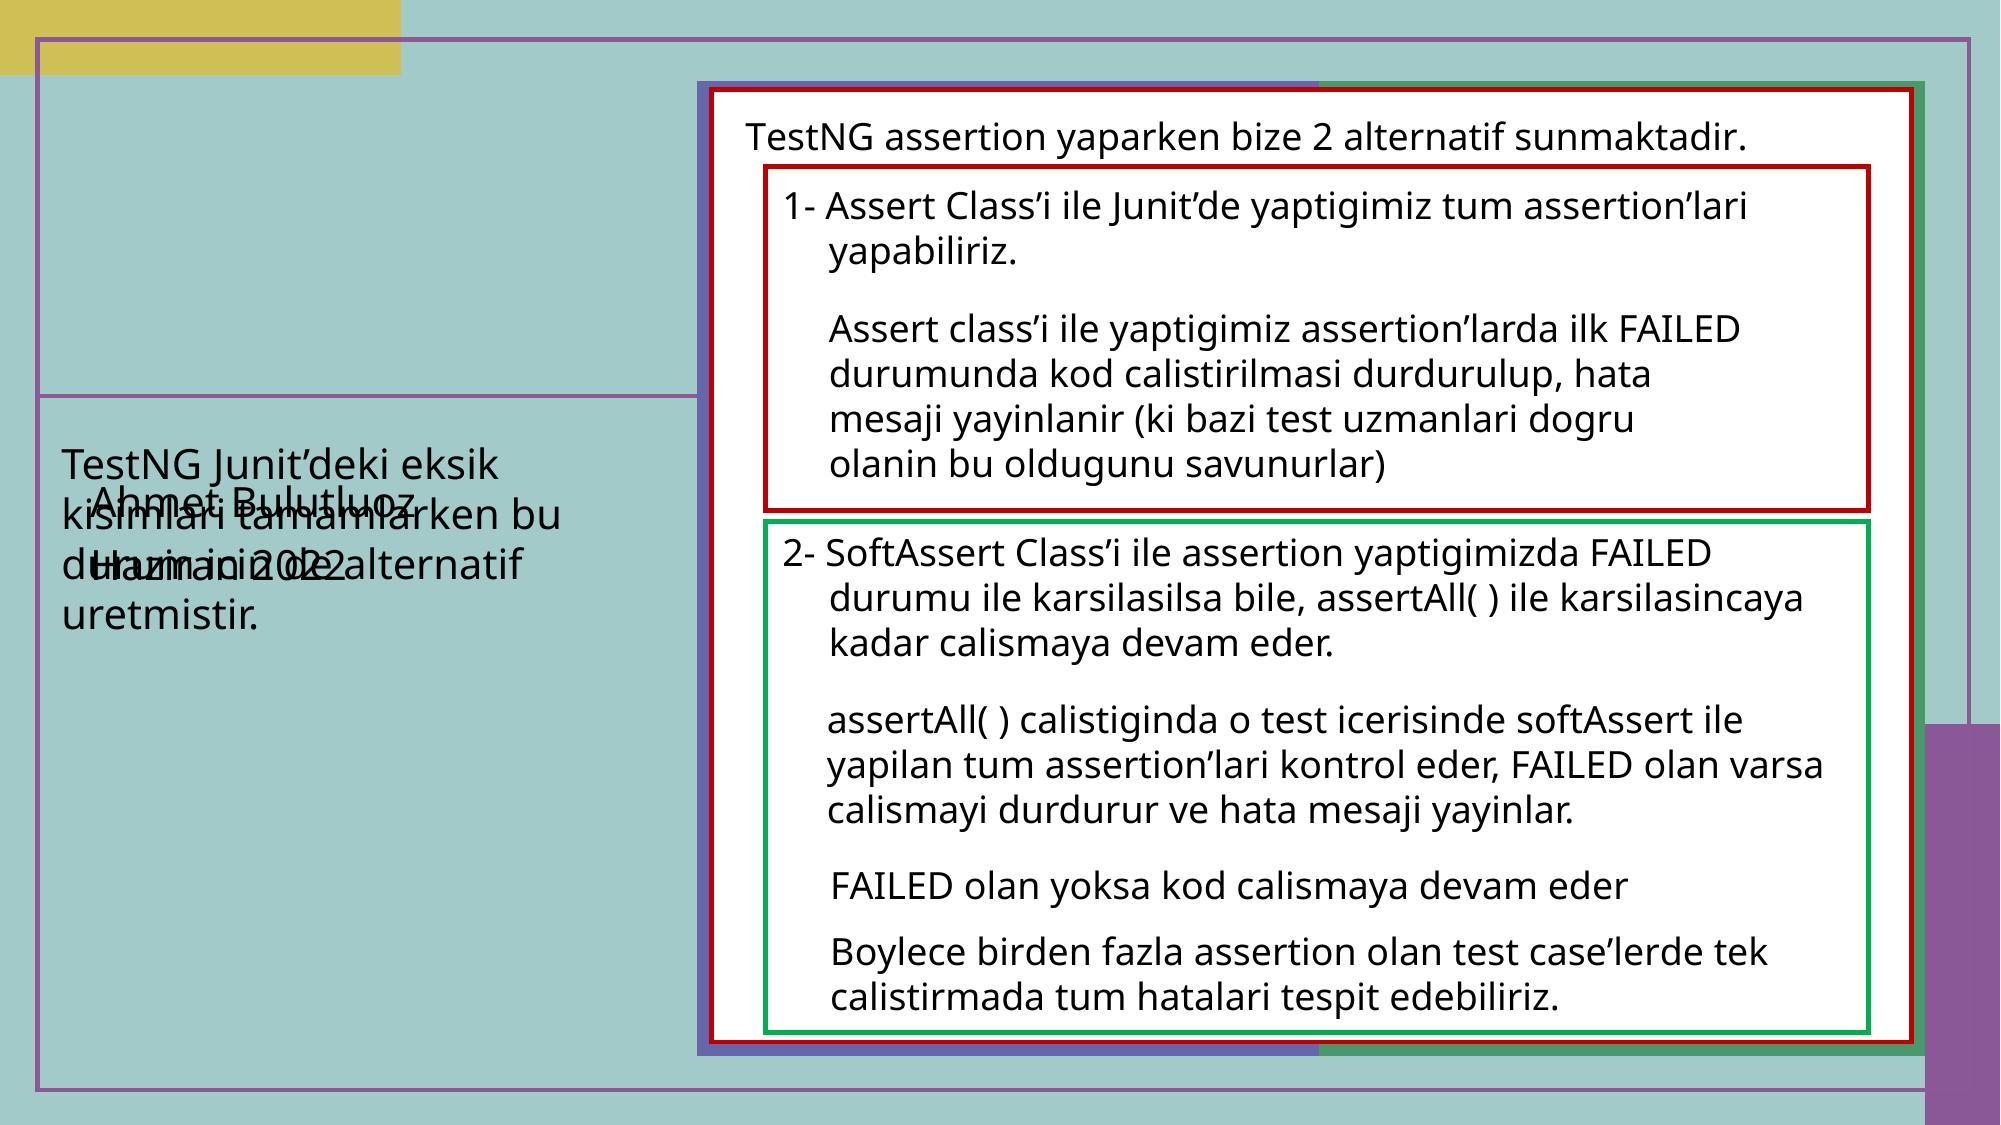

TestNG assertion yaparken bize 2 alternatif sunmaktadir.
# Soft Assert ile Assertion
1- Assert Class’i ile Junit’de yaptigimiz tum assertion’lari yapabiliriz.
Assert class’i ile yaptigimiz assertion’larda ilk FAILED durumunda kod calistirilmasi durdurulup, hata mesaji yayinlanir (ki bazi test uzmanlari dogru olanin bu oldugunu savunurlar)
TestNG Junit’deki eksik kisimlari tamamlarken bu durum icin de alternatif uretmistir.
Ahmet Bulutluoz Haziran 2022
2- SoftAssert Class’i ile assertion yaptigimizda FAILED durumu ile karsilasilsa bile, assertAll( ) ile karsilasincaya kadar calismaya devam eder.
assertAll( ) calistiginda o test icerisinde softAssert ile yapilan tum assertion’lari kontrol eder, FAILED olan varsa calismayi durdurur ve hata mesaji yayinlar.
FAILED olan yoksa kod calismaya devam eder
Boylece birden fazla assertion olan test case’lerde tek calistirmada tum hatalari tespit edebiliriz.